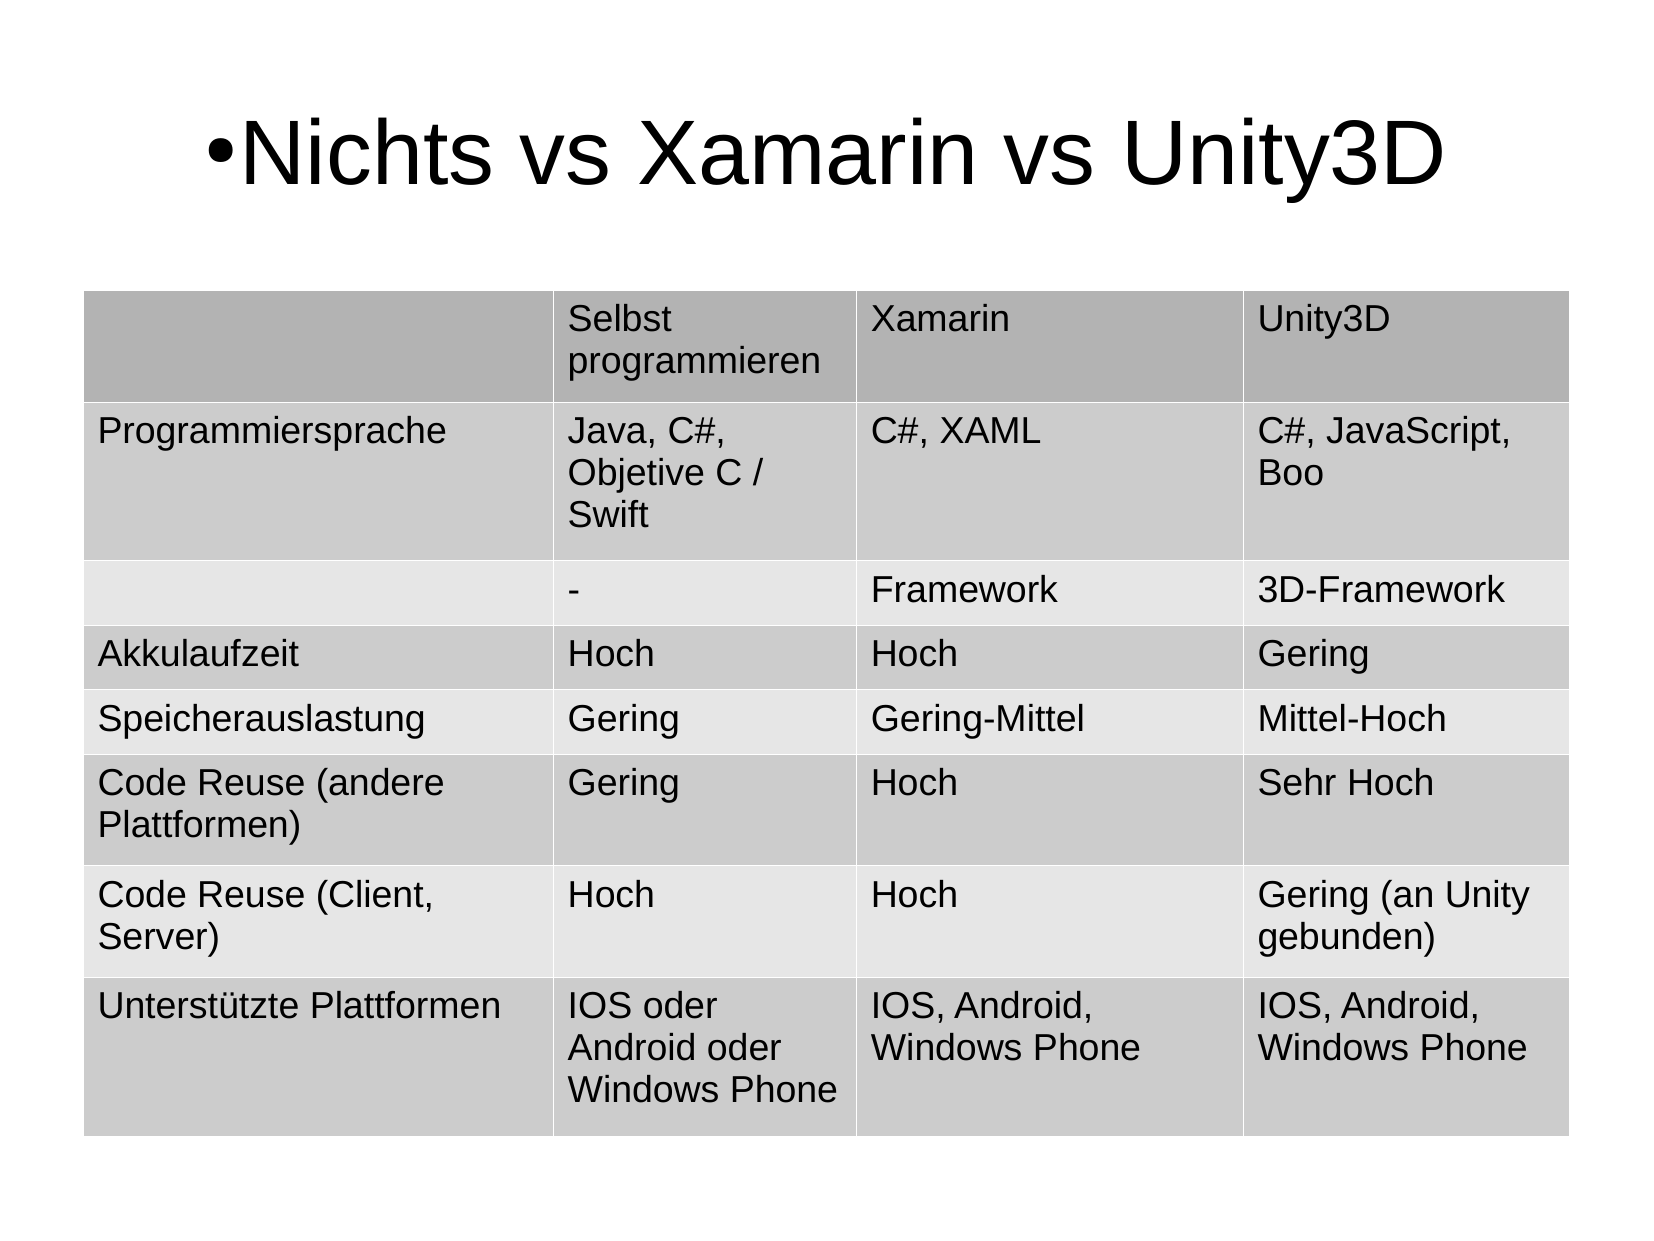

# Nichts vs Xamarin vs Unity3D
| | Selbst programmieren | Xamarin | Unity3D |
| --- | --- | --- | --- |
| Programmiersprache | Java, C#, Objetive C / Swift | C#, XAML | C#, JavaScript, Boo |
| | - | Framework | 3D-Framework |
| Akkulaufzeit | Hoch | Hoch | Gering |
| Speicherauslastung | Gering | Gering-Mittel | Mittel-Hoch |
| Code Reuse (andere Plattformen) | Gering | Hoch | Sehr Hoch |
| Code Reuse (Client, Server) | Hoch | Hoch | Gering (an Unity gebunden) |
| Unterstützte Plattformen | IOS oder Android oder Windows Phone | IOS, Android, Windows Phone | IOS, Android, Windows Phone |